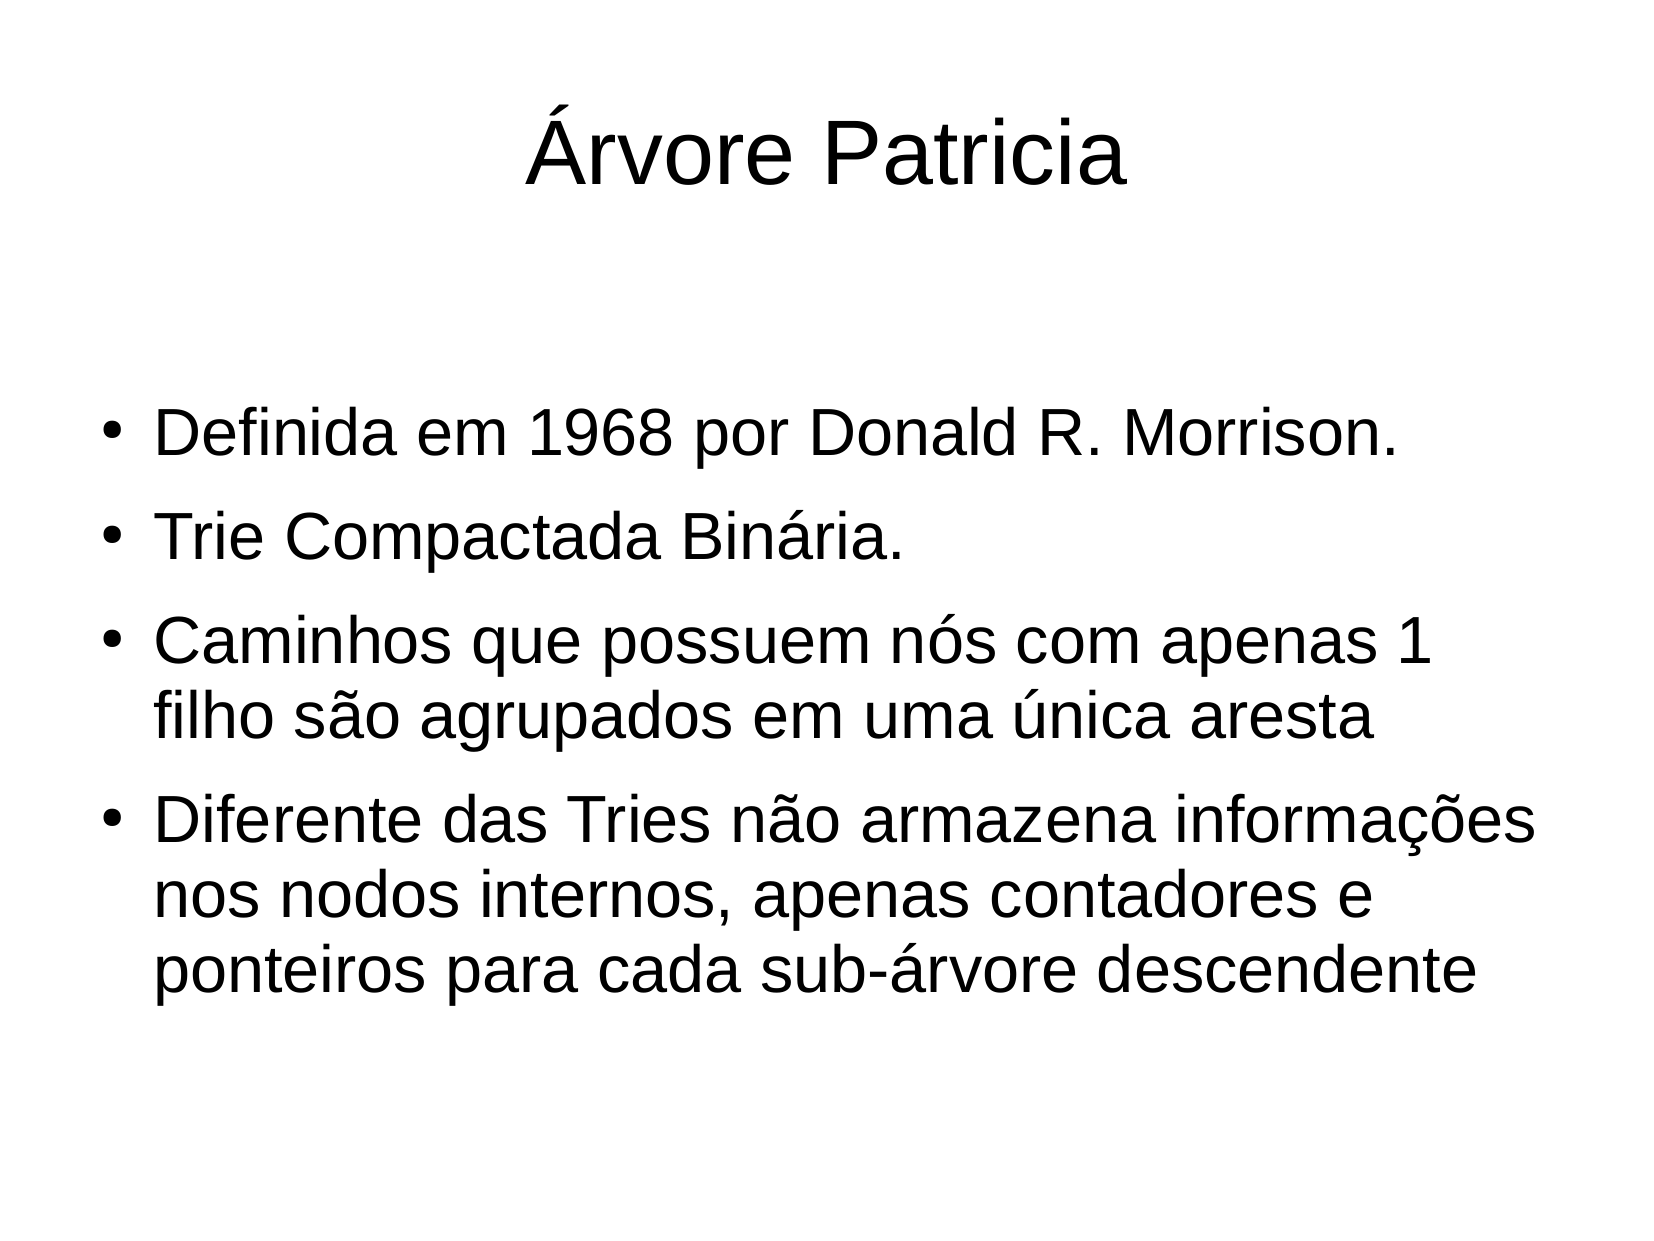

# Árvore Patricia
Definida em 1968 por Donald R. Morrison.
Trie Compactada Binária.
Caminhos que possuem nós com apenas 1 filho são agrupados em uma única aresta
Diferente das Tries não armazena informações nos nodos internos, apenas contadores e ponteiros para cada sub-árvore descendente